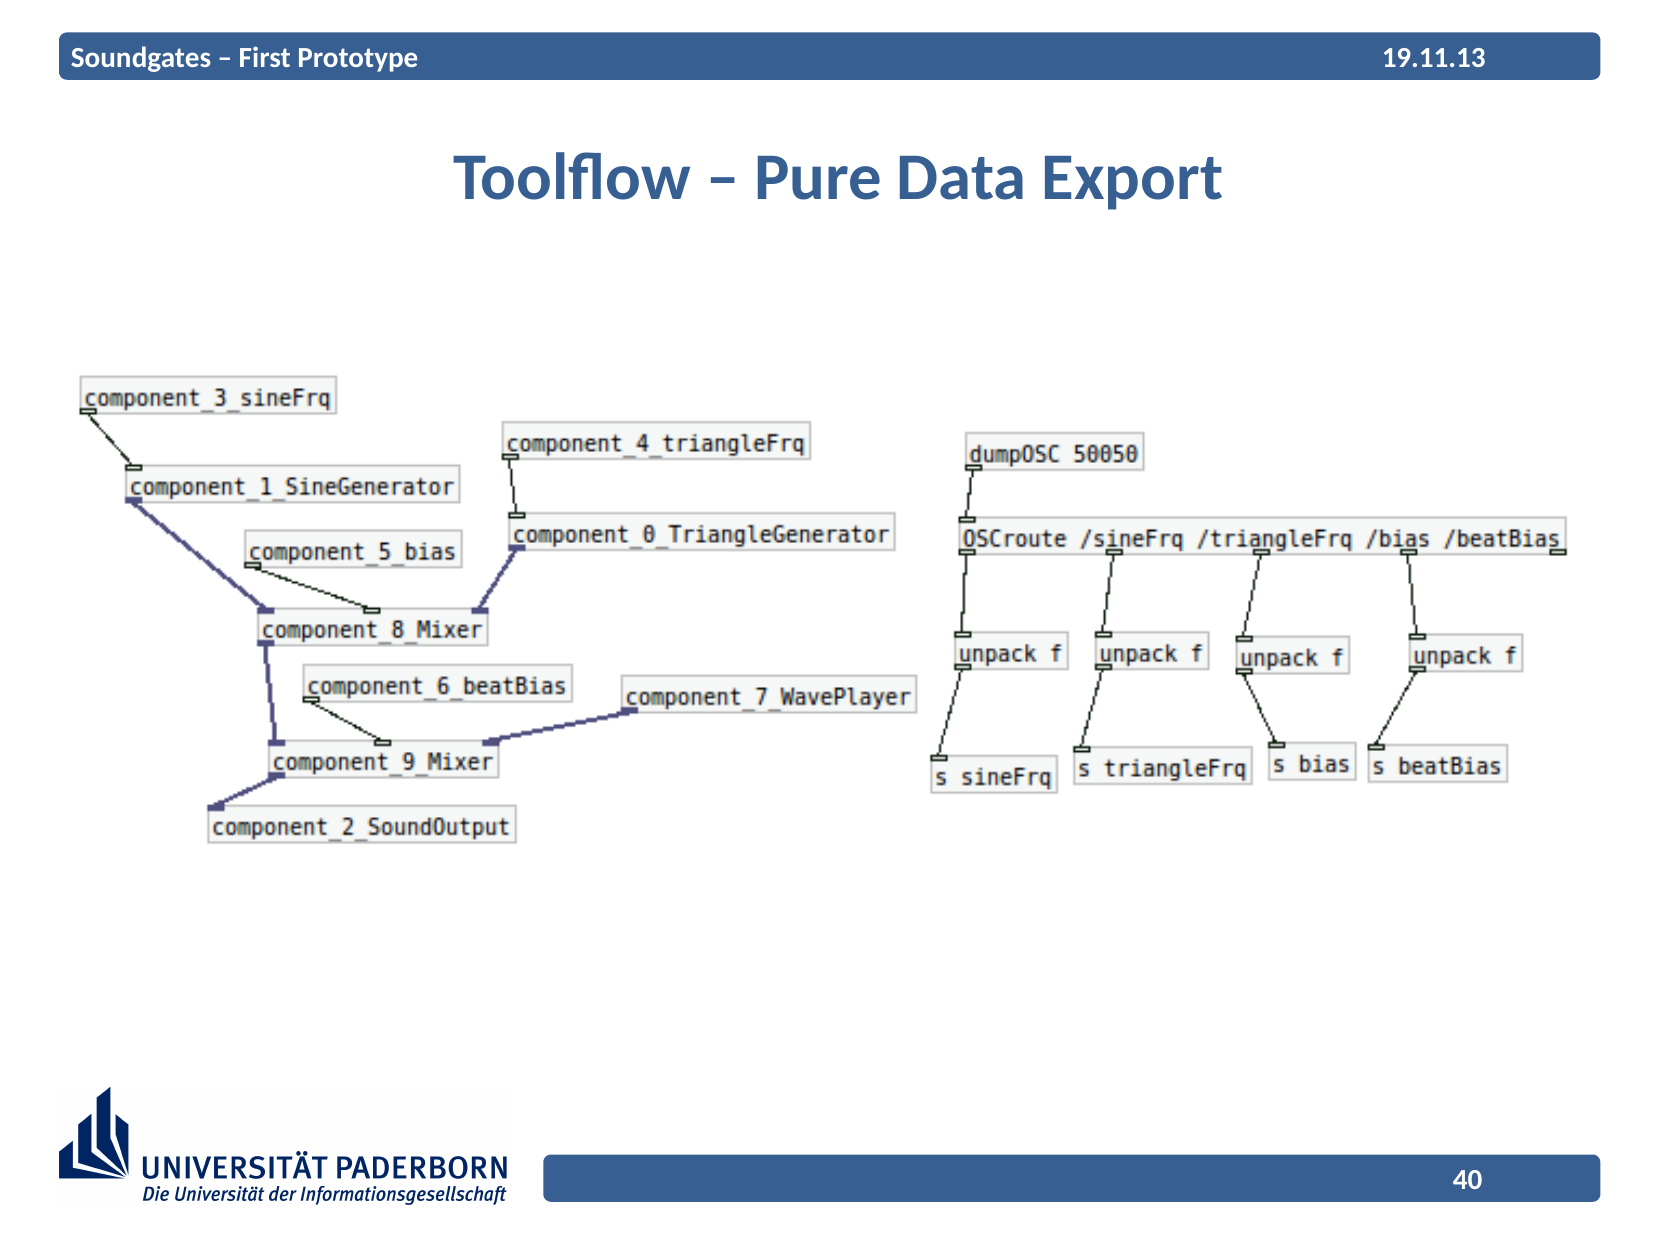

Soundgates – First Prototype
19.11.13
# Toolflow – Pure Data Export